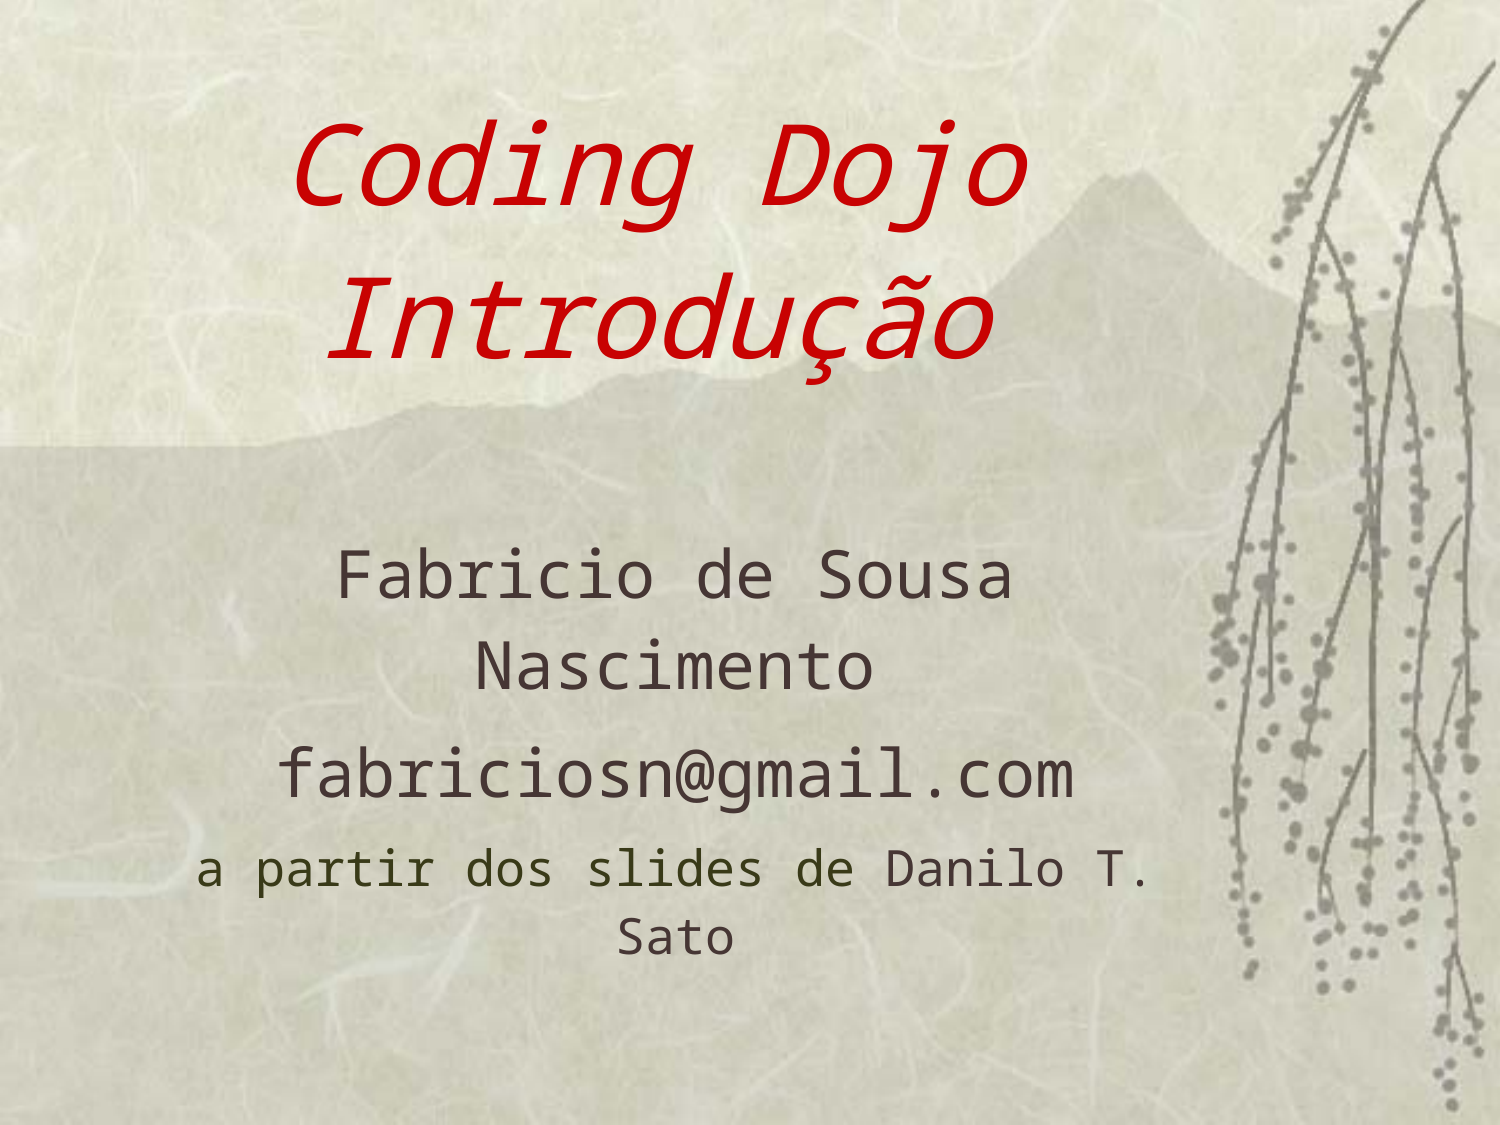

# Coding Dojo Introdução
Fabricio de Sousa Nascimento
fabriciosn@gmail.com
a partir dos slides de Danilo T. Sato